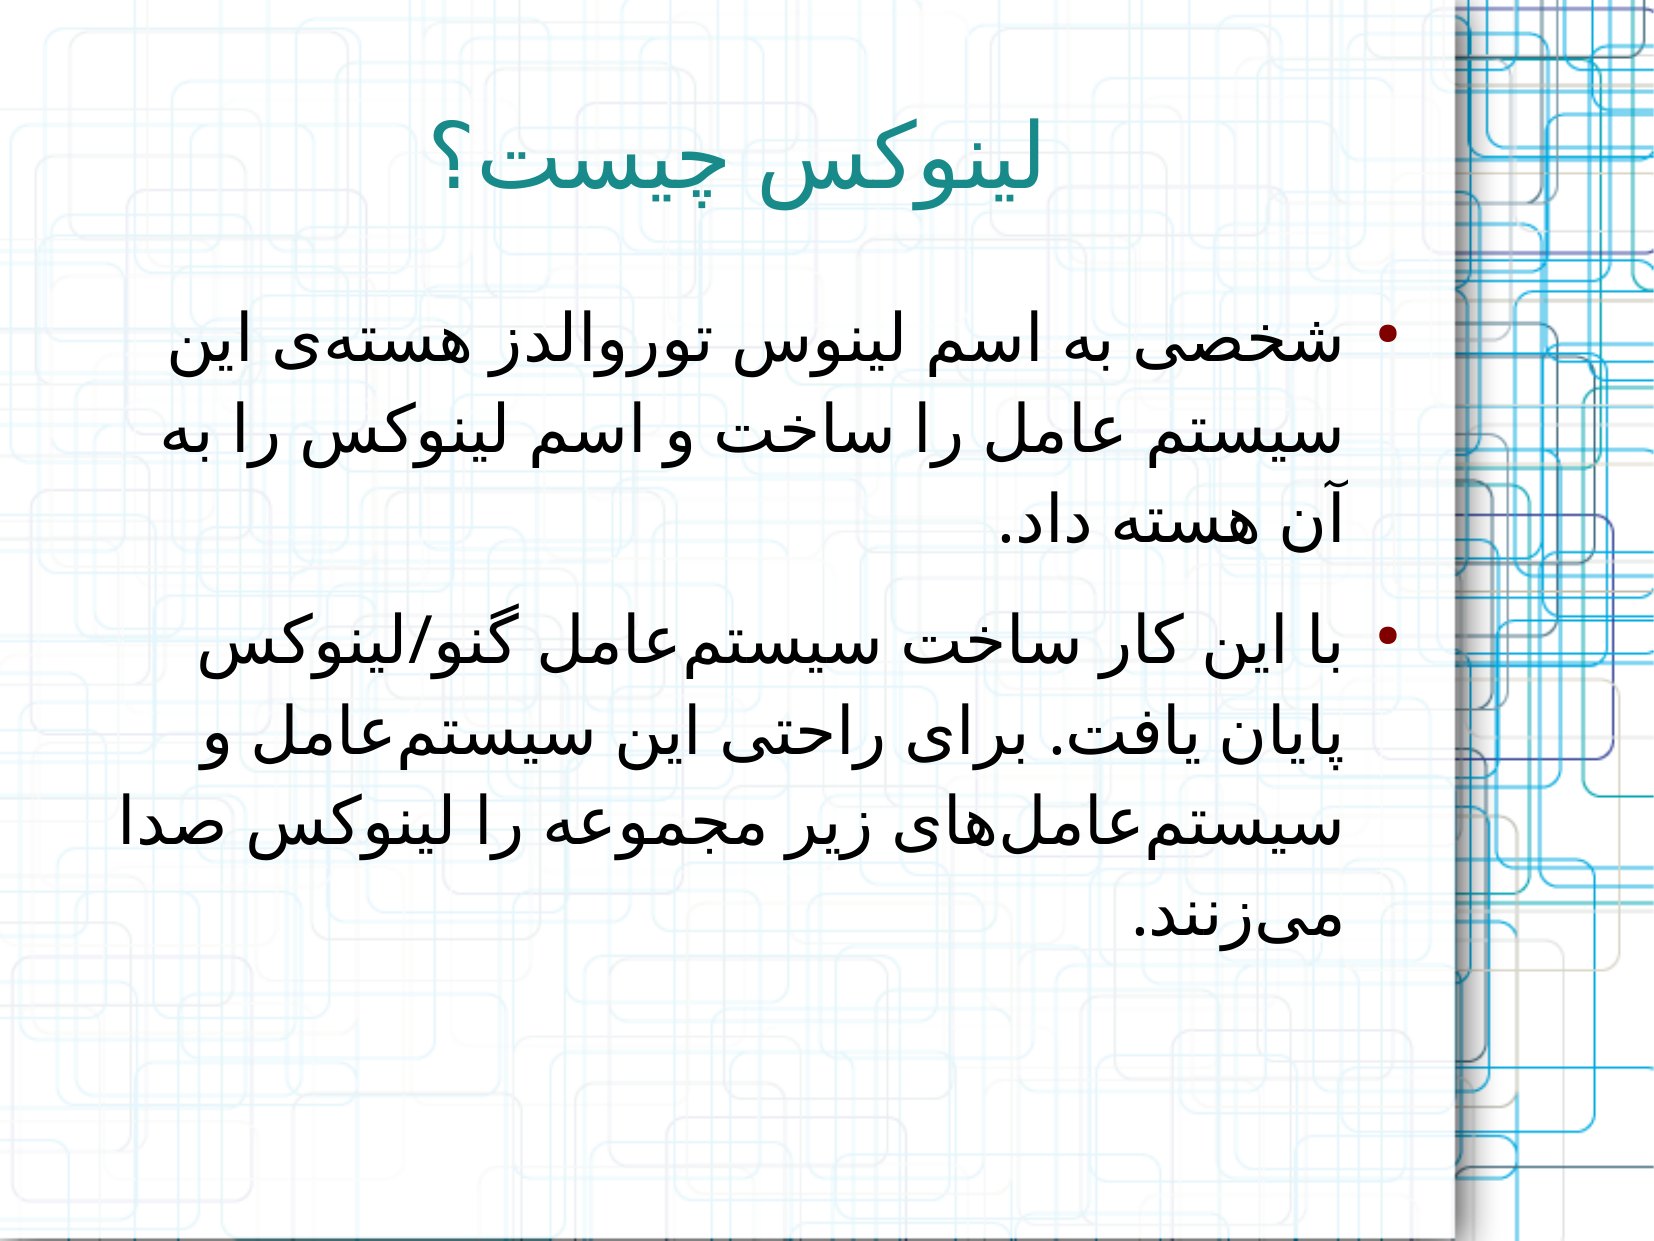

# لینوکس چیست؟
شخصی به اسم لینوس توروالدز هسته‌ی این سیستم عامل را ساخت و اسم لینوکس را به آن هسته داد.
با این کار ساخت سیستم‌عامل گنو/لینوکس پایان یافت. برای راحتی این سیستم‌عامل و سیستم‌عامل‌های زیر مجموعه را لینوکس صدا می‌زنند.